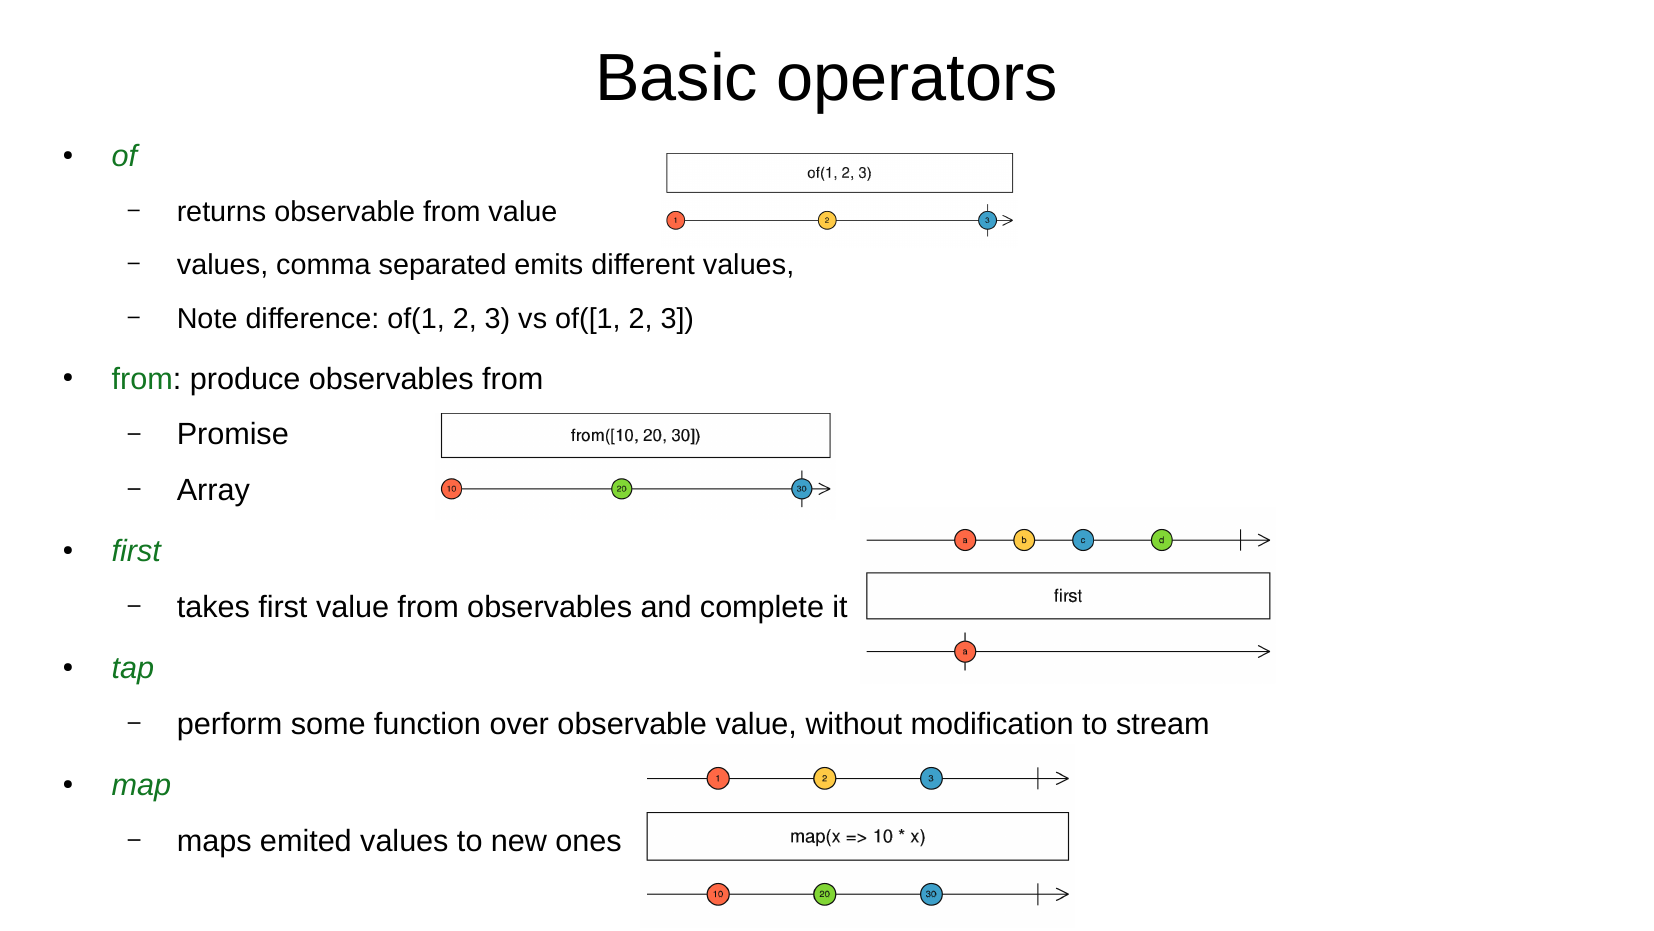

Basic operators
# of
returns observable from value
values, comma separated emits different values,
Note difference: of(1, 2, 3) vs of([1, 2, 3])
from: produce observables from
Promise
Array
first
takes first value from observables and complete it
tap
perform some function over observable value, without modification to stream
map
maps emited values to new ones